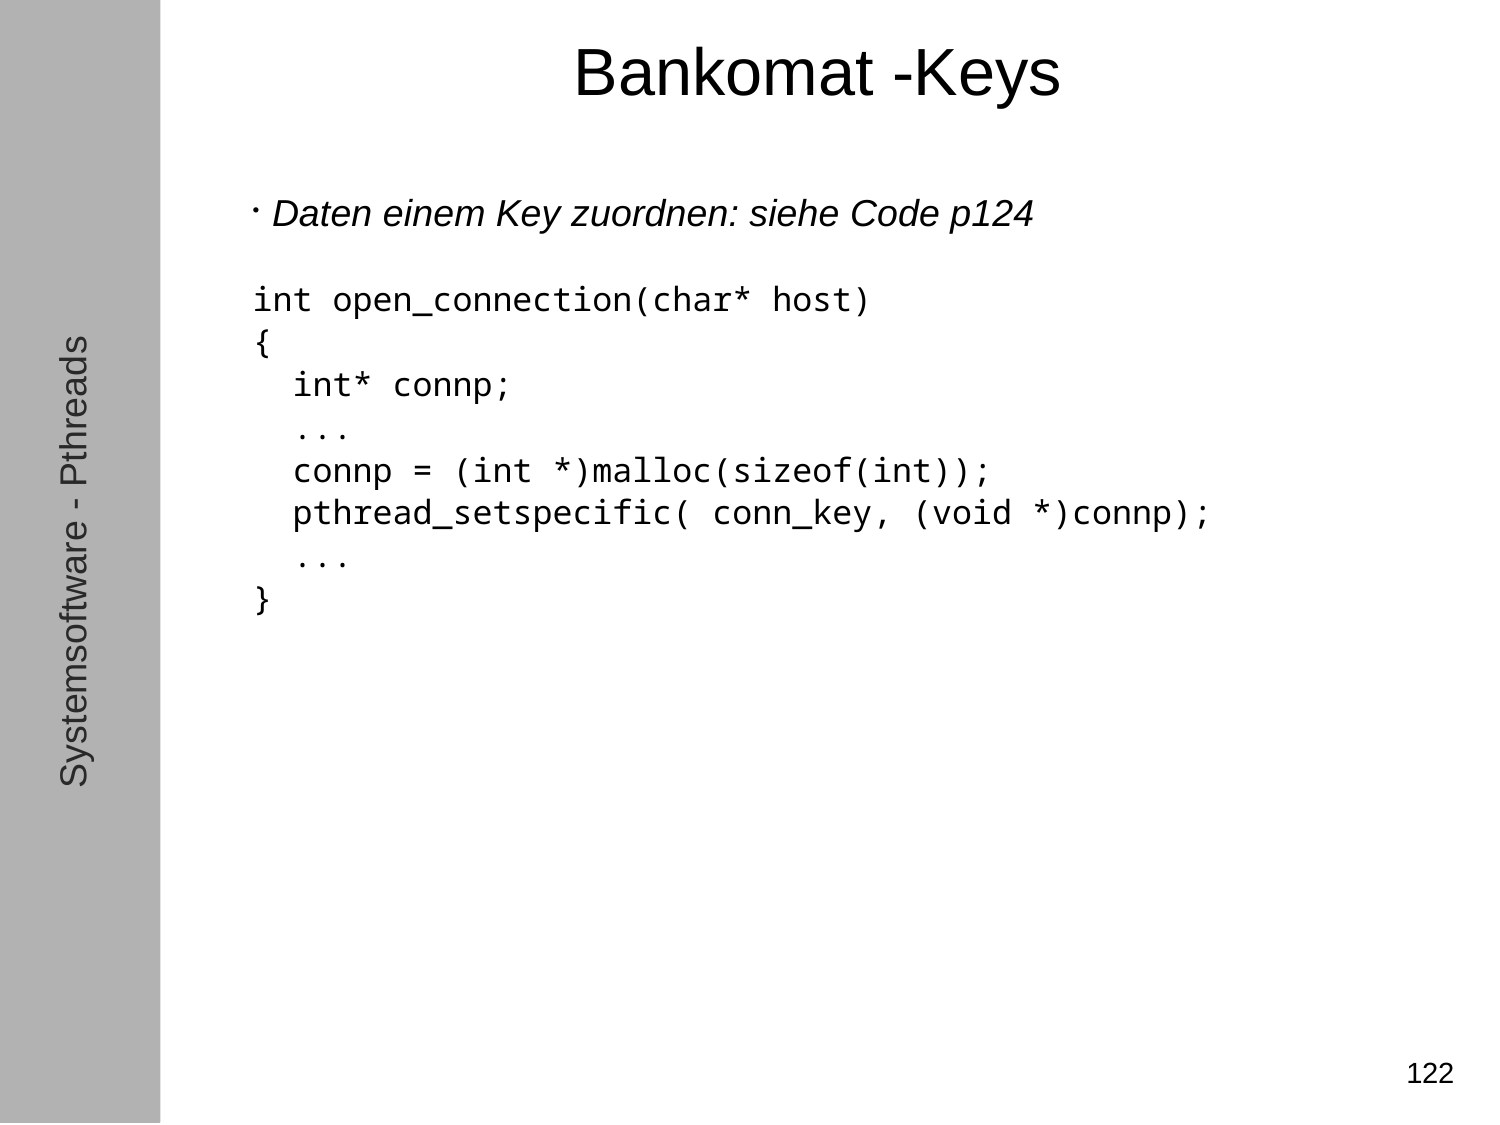

Bankomat -Keys
Daten einem Key zuordnen: siehe Code p124
int open_connection(char* host)
{
 int* connp;
 ...
 connp = (int *)malloc(sizeof(int));
 pthread_setspecific( conn_key, (void *)connp);
 ...
}
Systemsoftware - Pthreads